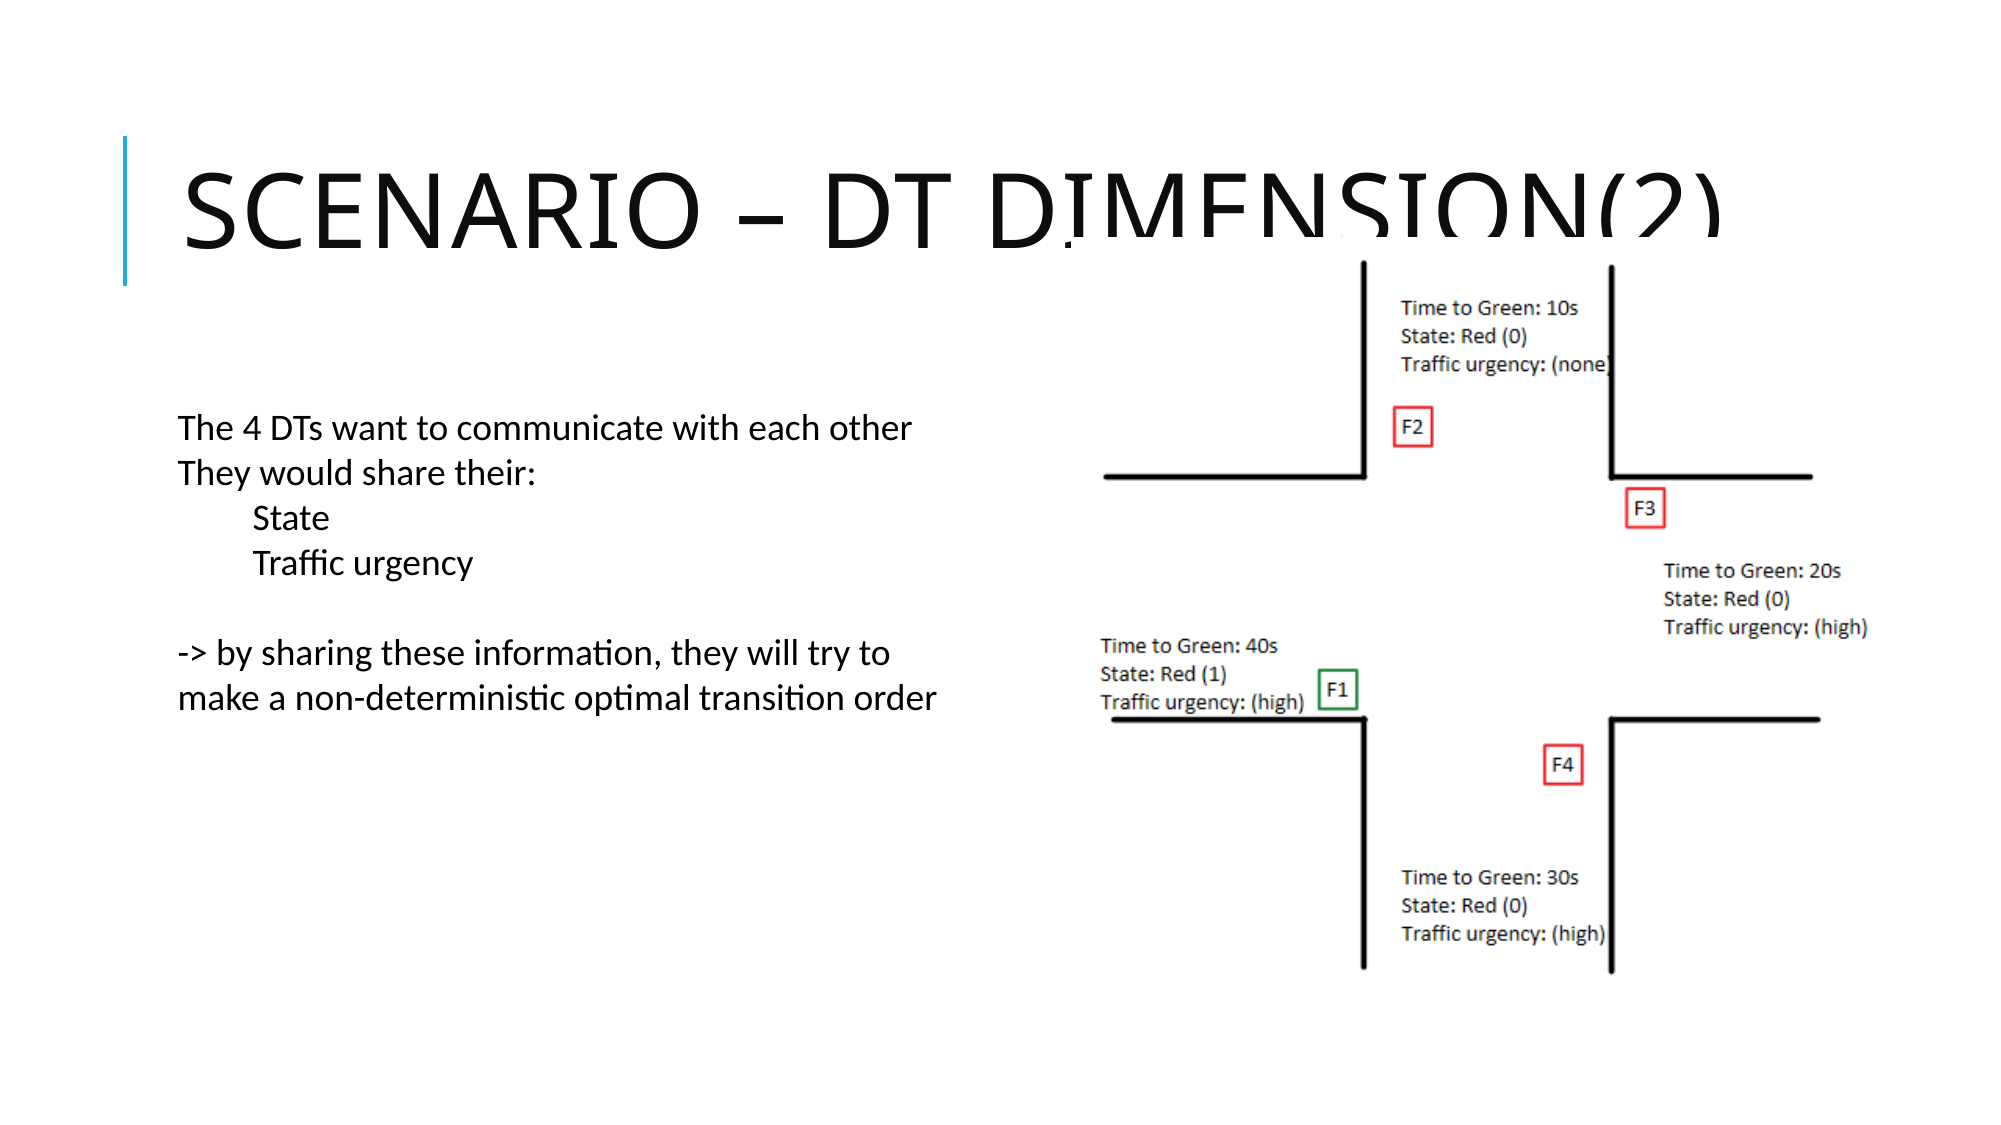

# Scenario – DT dimension(2)
The 4 DTs want to communicate with each other
They would share their:
	State
	Traffic urgency
-> by sharing these information, they will try to make a non-deterministic optimal transition order